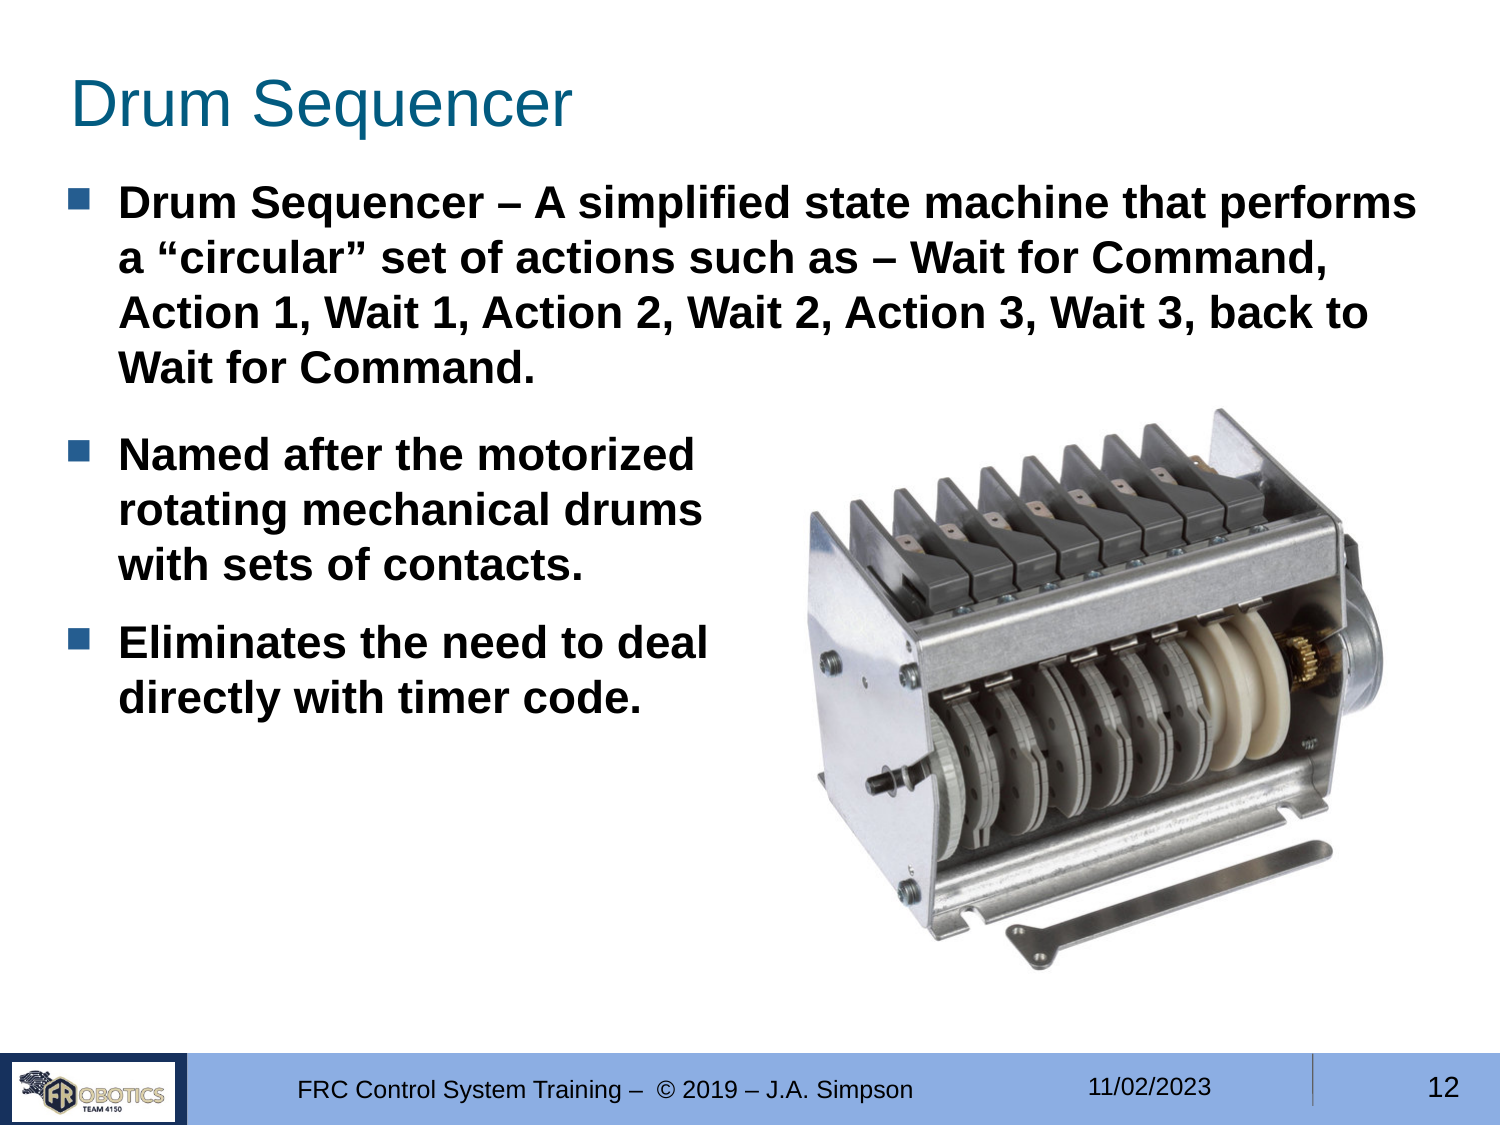

# Drum Sequencer
Drum Sequencer – A simplified state machine that performs a “circular” set of actions such as – Wait for Command, Action 1, Wait 1, Action 2, Wait 2, Action 3, Wait 3, back to Wait for Command.
Named after the motorized rotating mechanical drums with sets of contacts.
Eliminates the need to deal directly with timer code.
11/02/2023
FRC Control System Training – © 2019 – J.A. Simpson